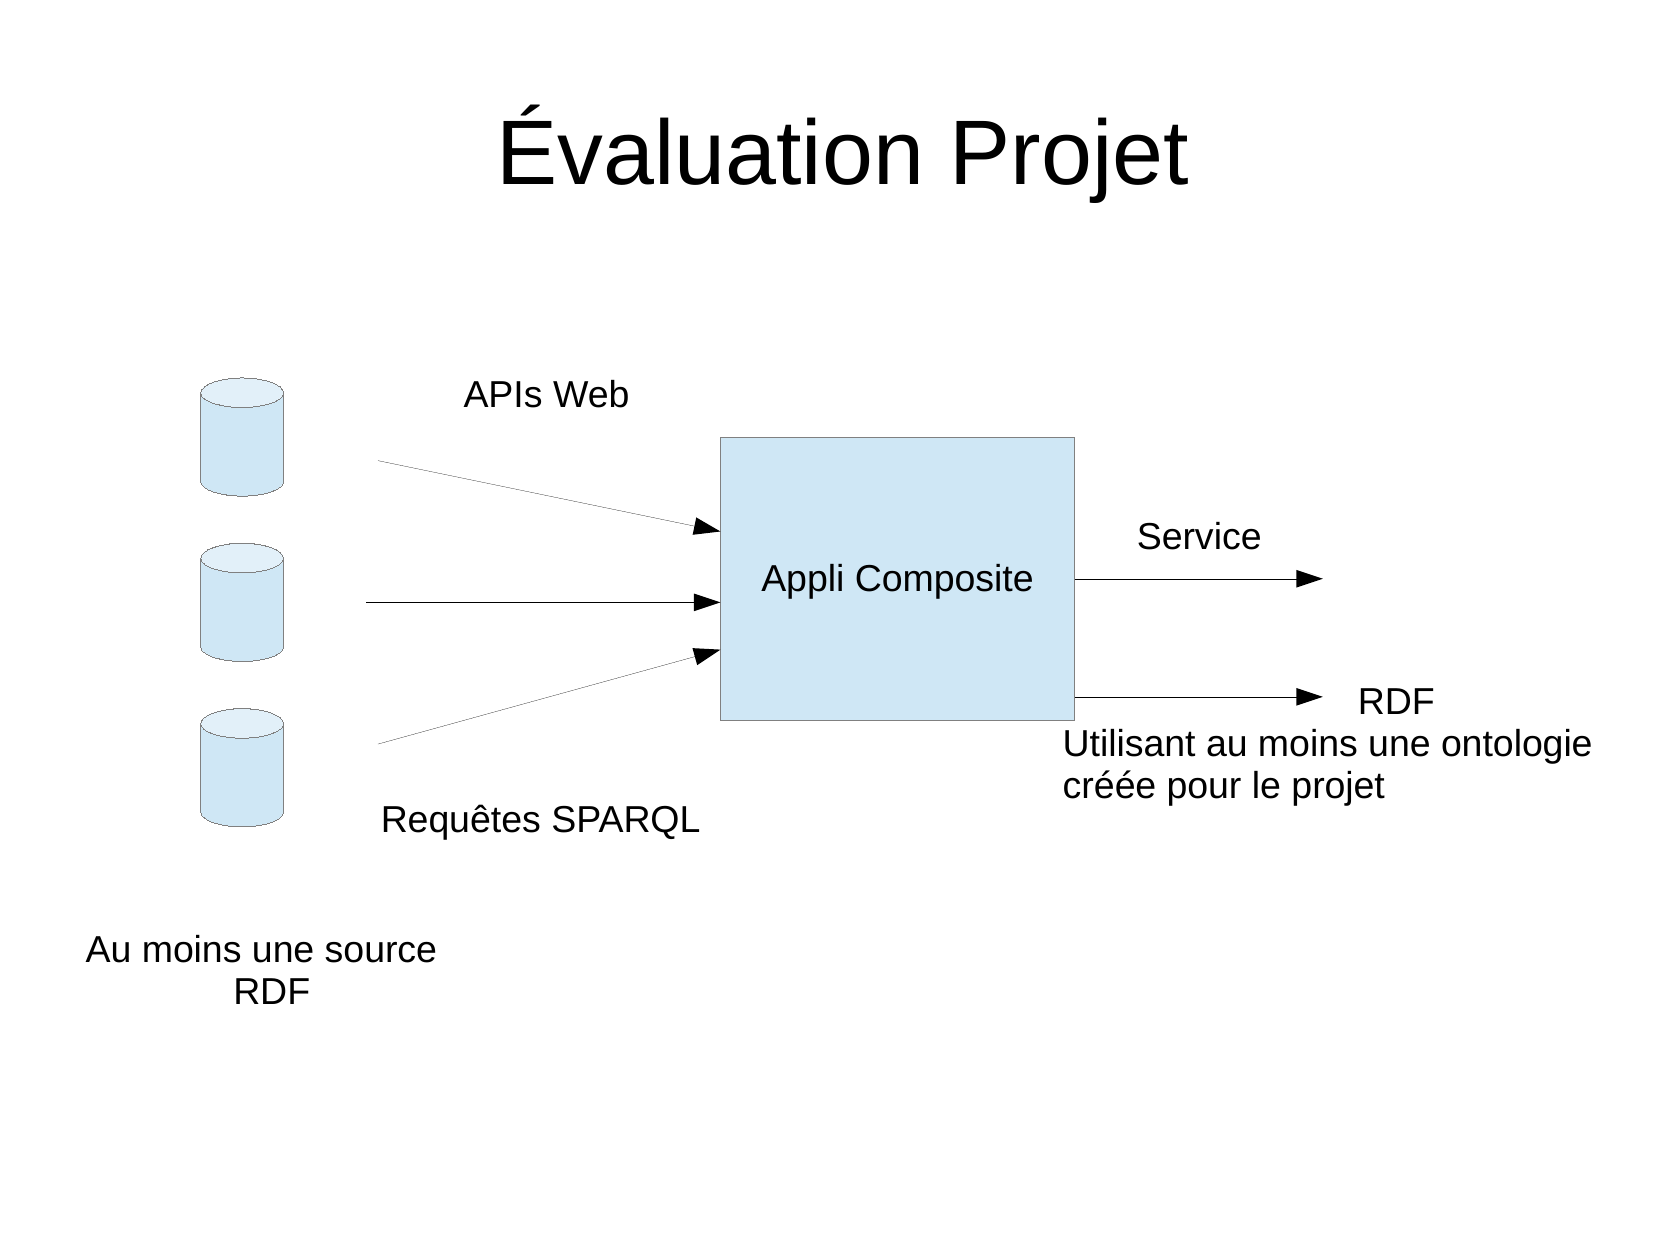

# Évaluation Projet
APIs Web
Appli Composite
Service
					RDF
	Utilisant au moins une ontologie
	créée pour le projet
Requêtes SPARQL
Au moins une source
		RDF